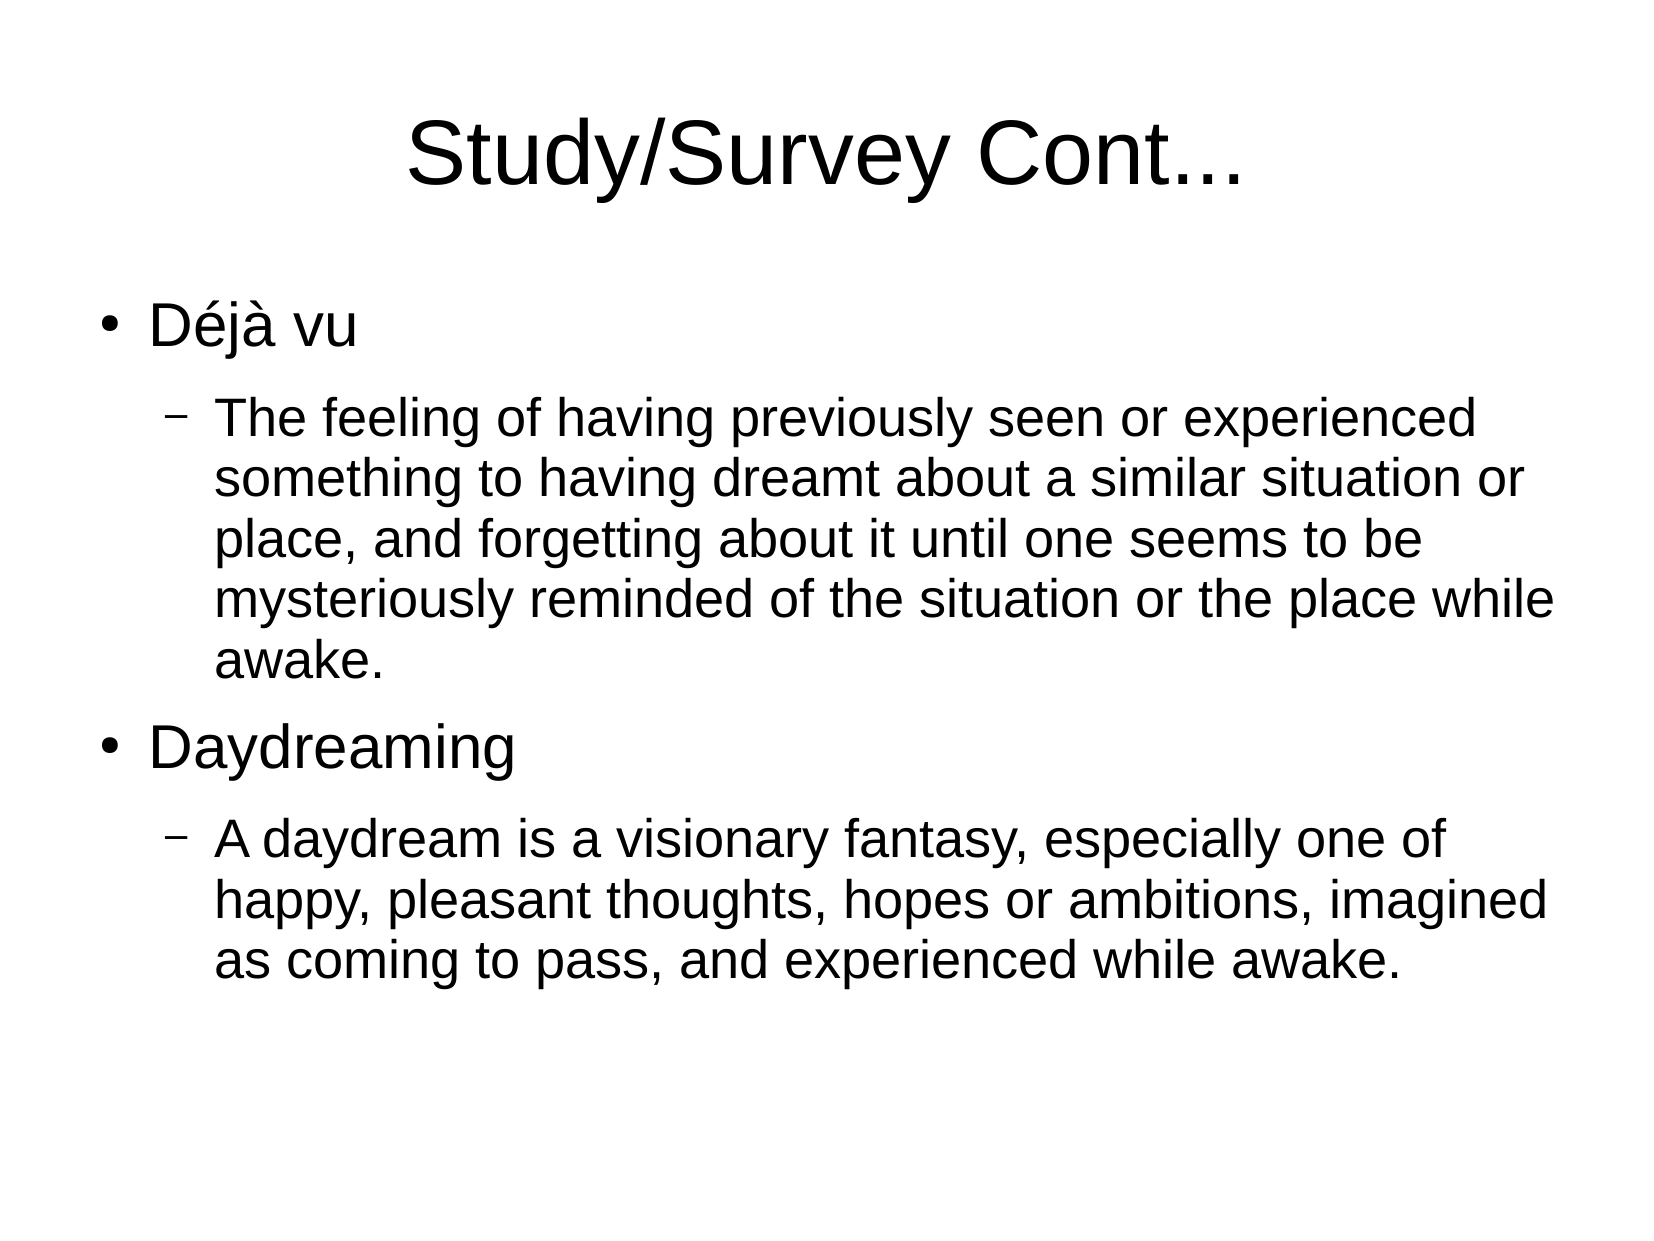

# Study/Survey Cont...
Déjà vu
The feeling of having previously seen or experienced something to having dreamt about a similar situation or place, and forgetting about it until one seems to be mysteriously reminded of the situation or the place while awake.
Daydreaming
A daydream is a visionary fantasy, especially one of happy, pleasant thoughts, hopes or ambitions, imagined as coming to pass, and experienced while awake.